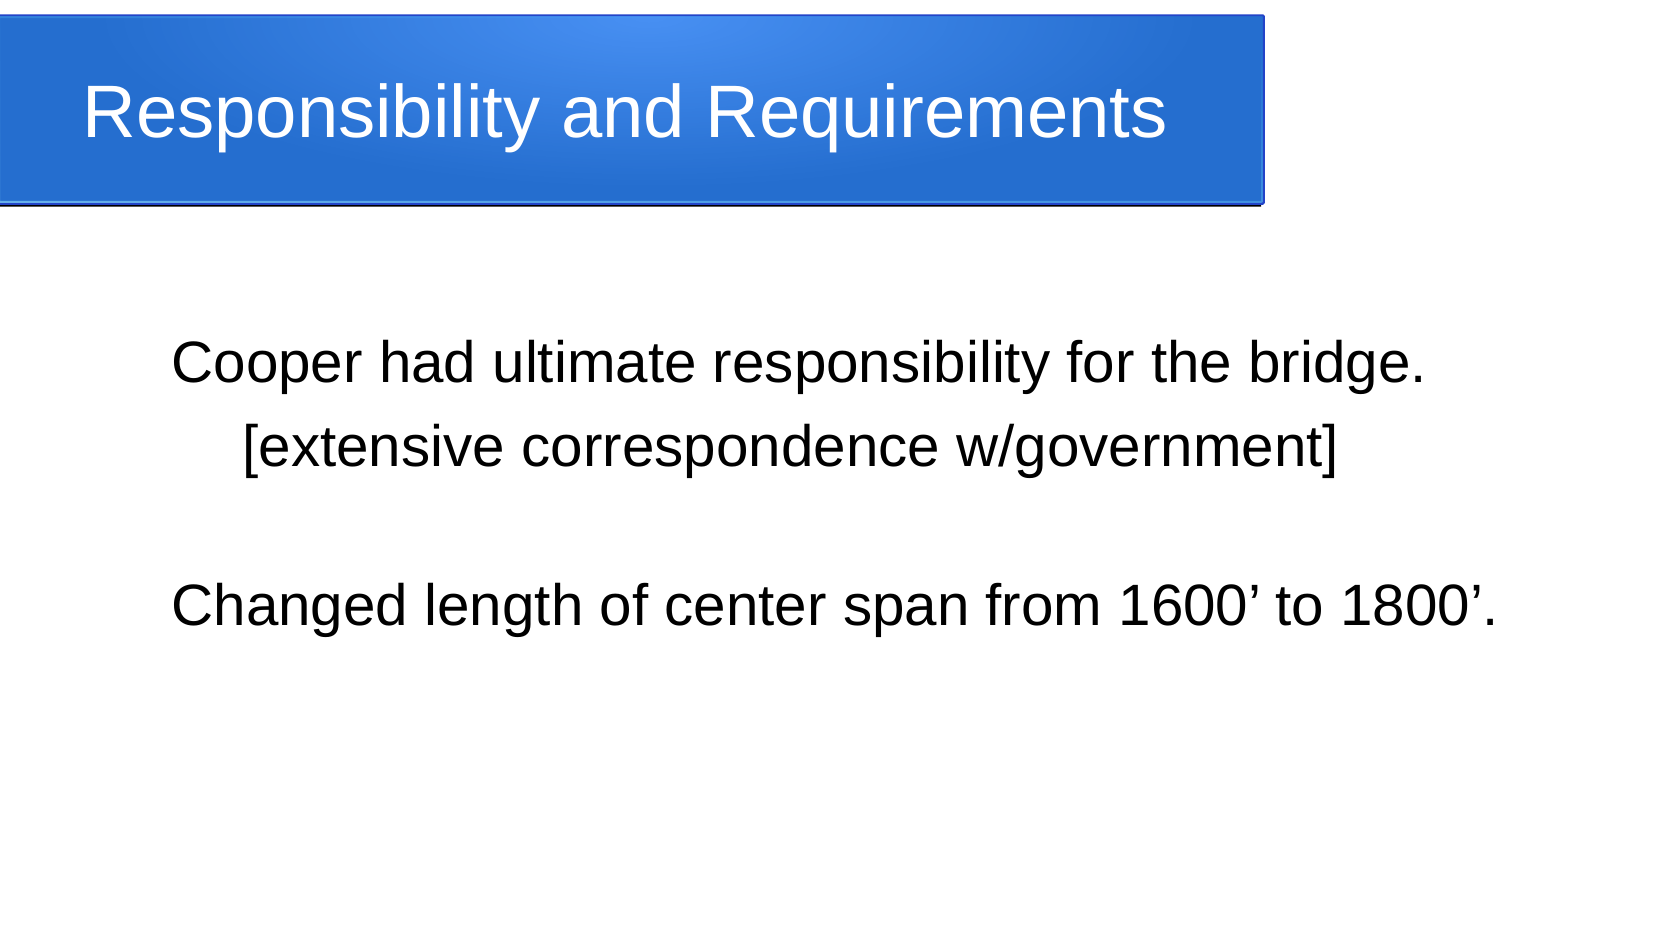

# Responsibility and Requirements
Cooper had ultimate responsibility for the bridge.
[extensive correspondence w/government]
Changed length of center span from 1600’ to 1800’.